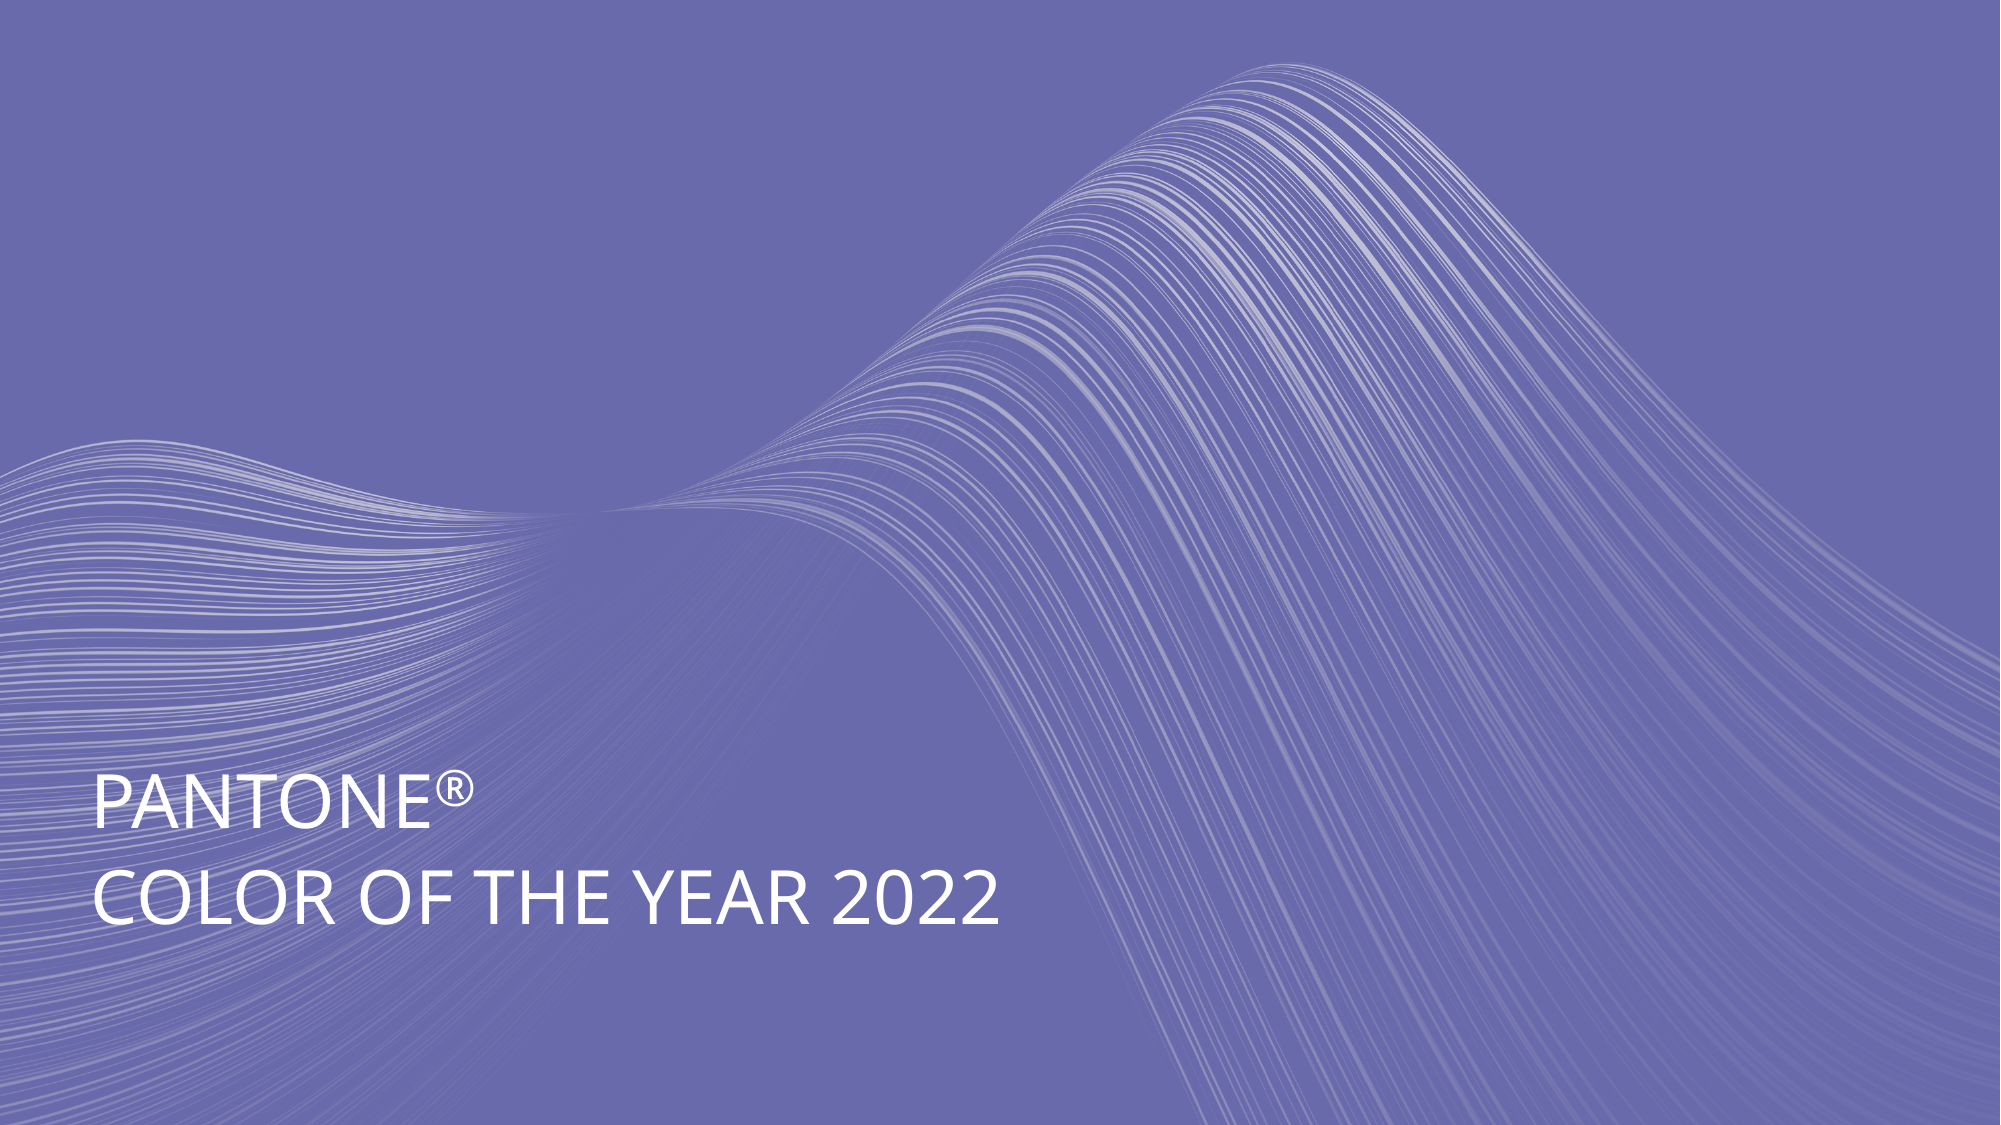

# PANTONE® COLOR OF THE YEAR 2022